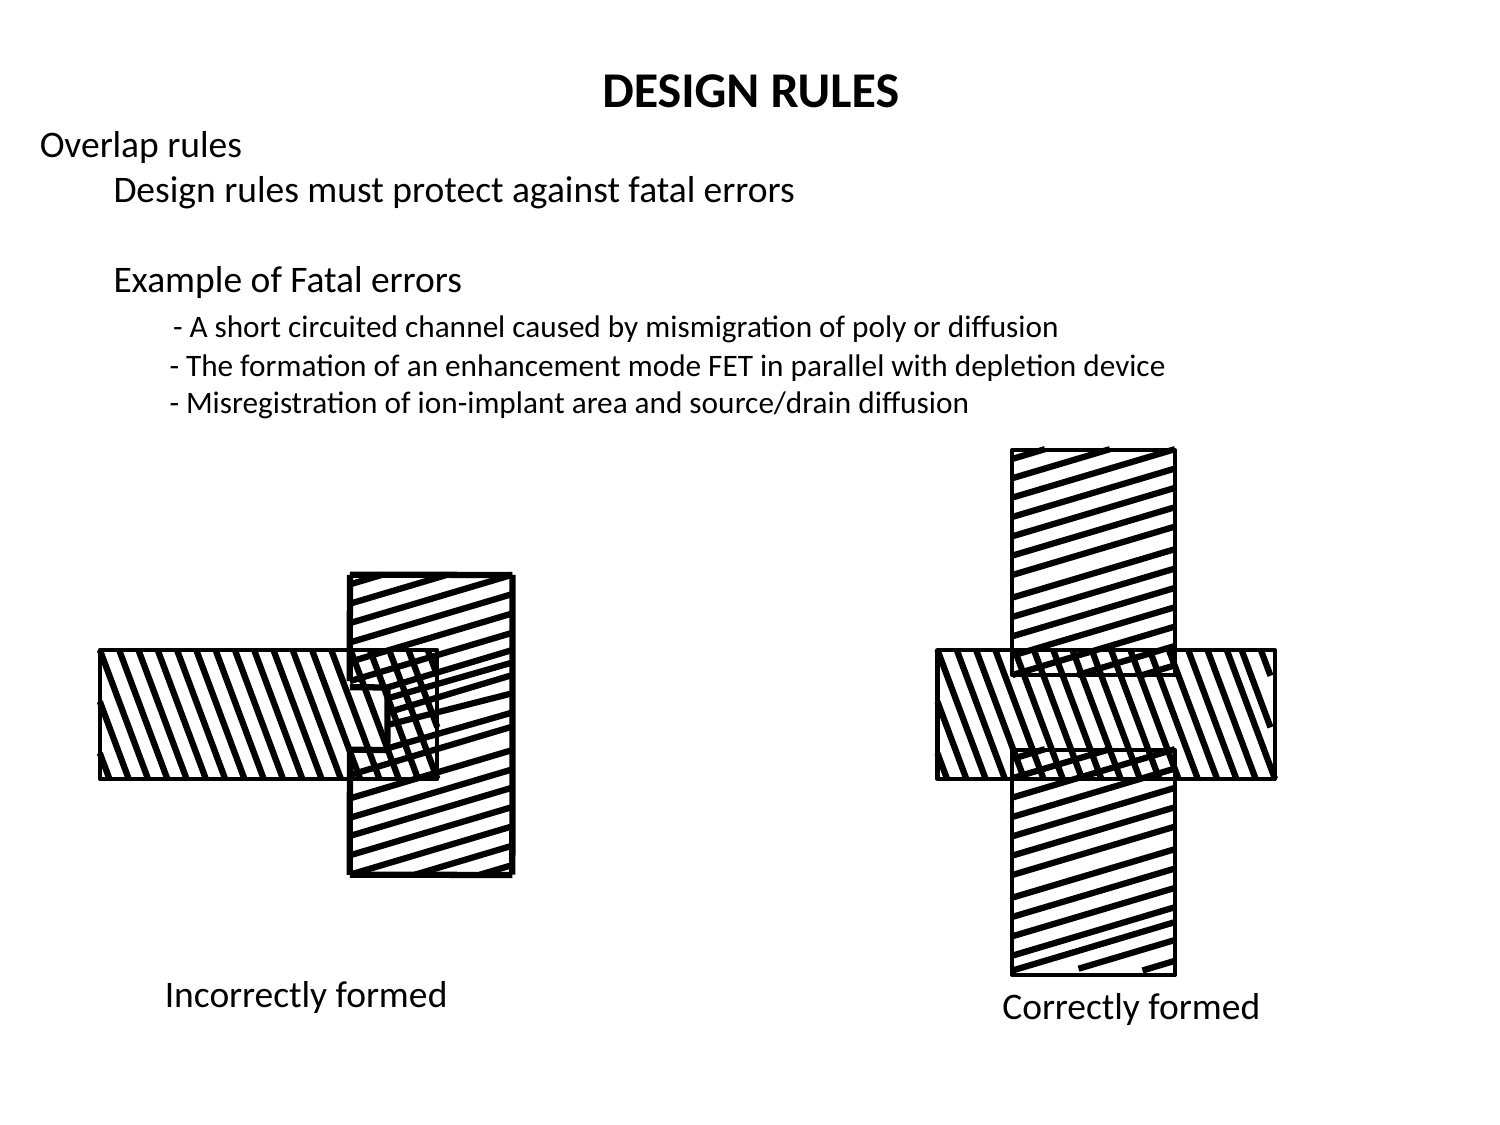

DESIGN RULES
Overlap rules
	Design rules must protect against fatal errors
	Example of Fatal errors
	 - A short circuited channel caused by mismigration of poly or diffusion
	 - The formation of an enhancement mode FET in parallel with depletion device
	 - Misregistration of ion-implant area and source/drain diffusion
Incorrectly formed
Correctly formed